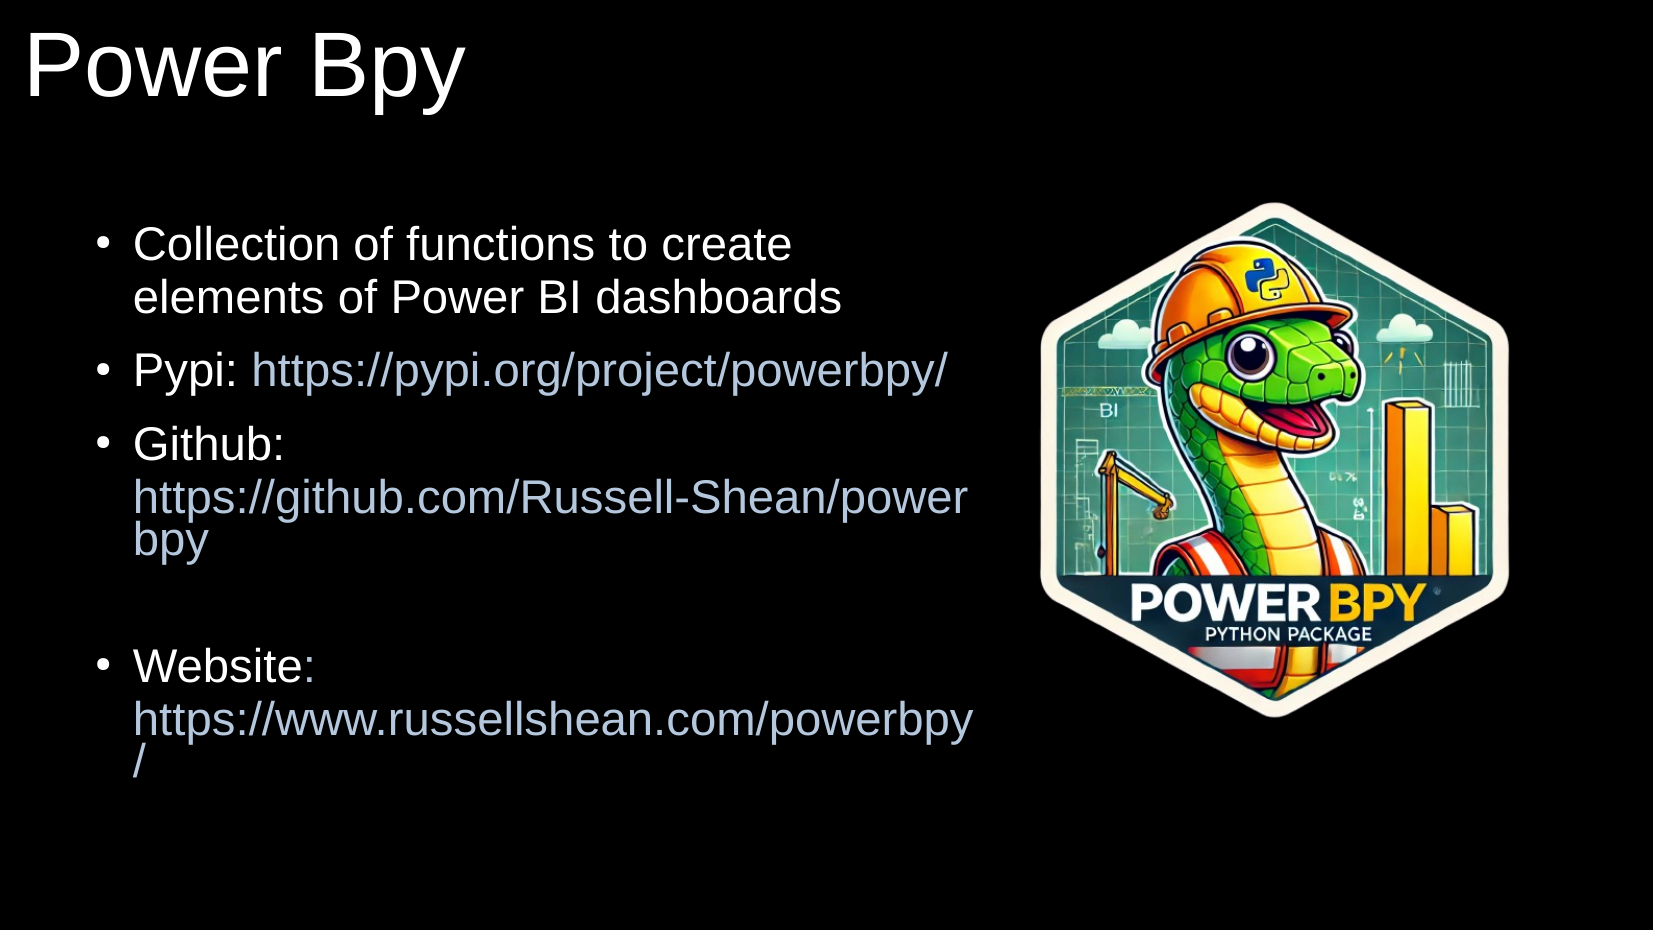

# Power Bpy
Collection of functions to create elements of Power BI dashboards
Pypi: https://pypi.org/project/powerbpy/
Github:https://github.com/Russell-Shean/powerbpy
Website: https://www.russellshean.com/powerbpy/
22